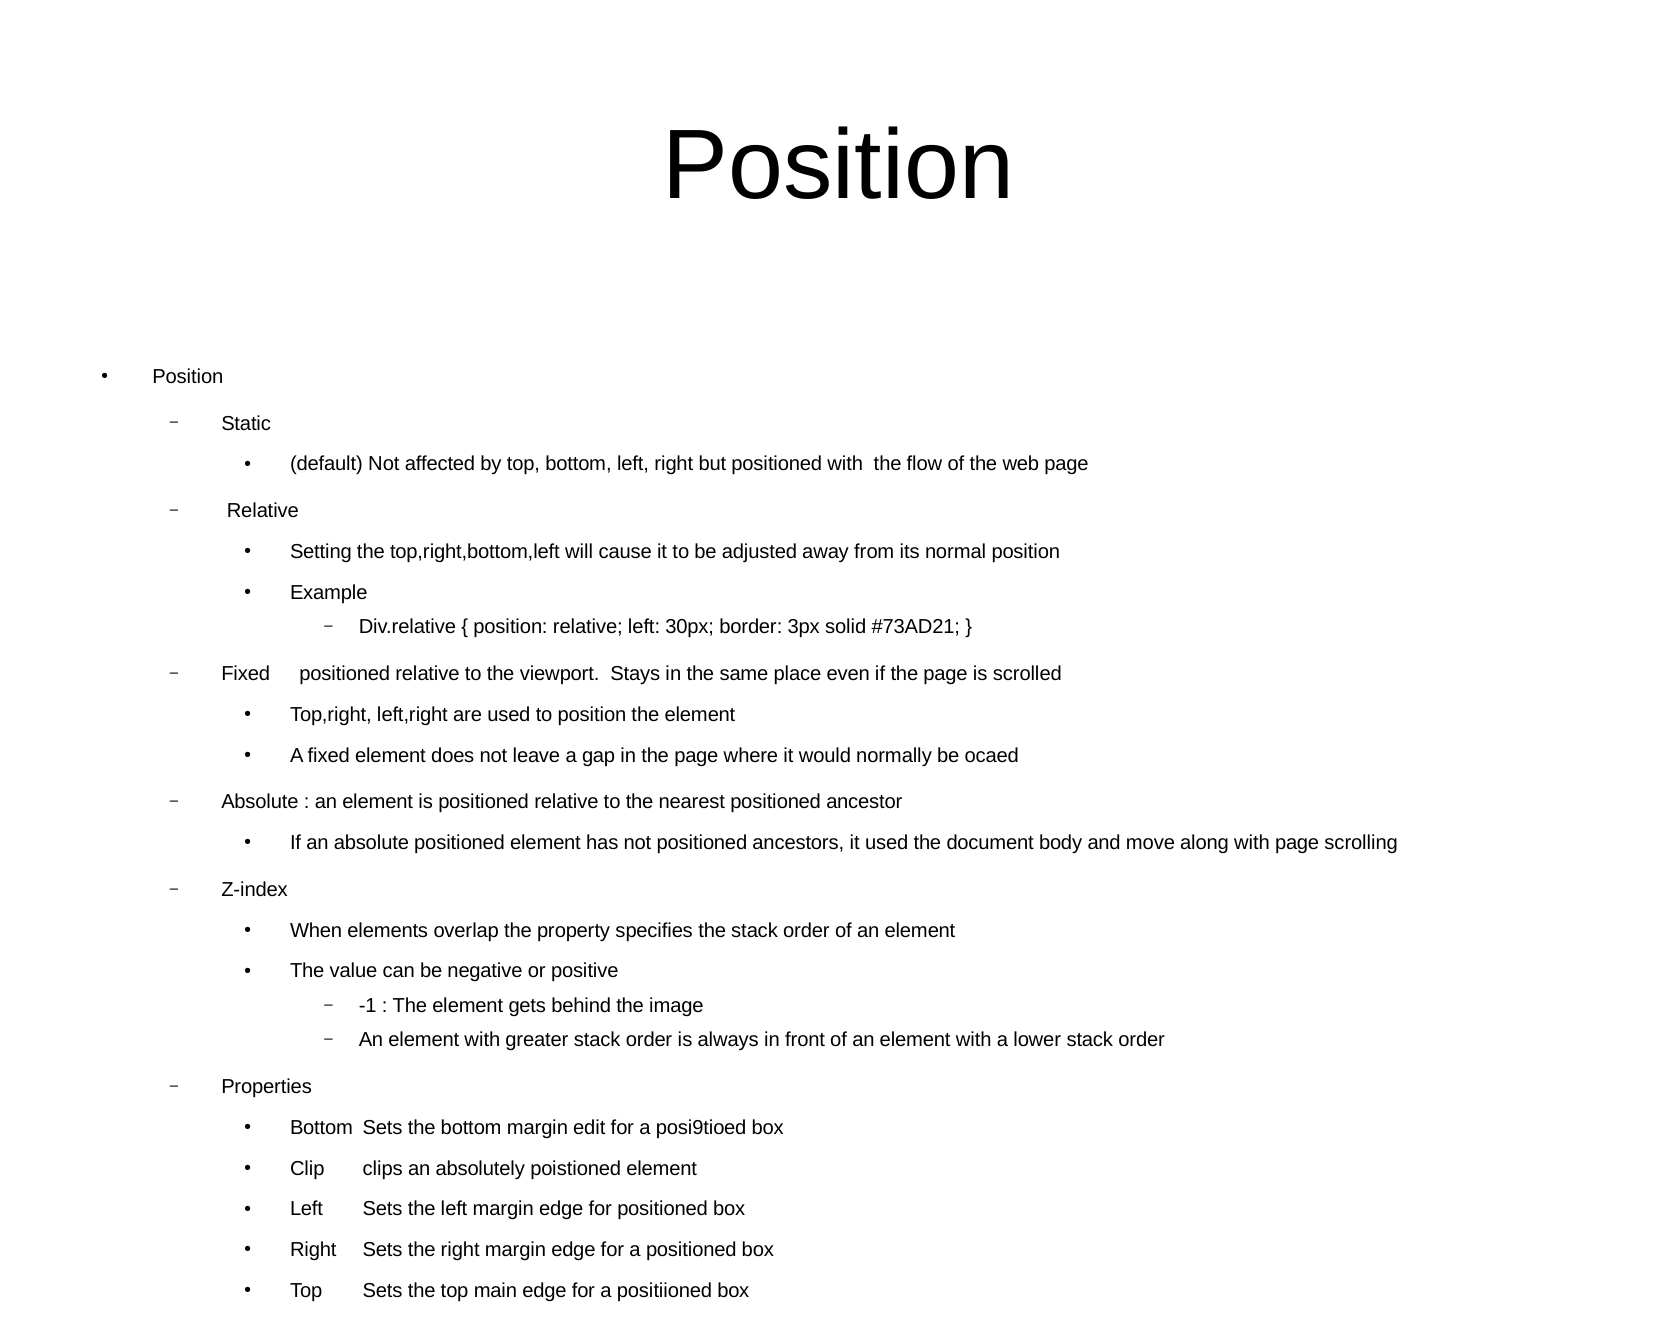

# Position
Position
Static
(default) Not affected by top, bottom, left, right but positioned with the flow of the web page
 Relative
Setting the top,right,bottom,left will cause it to be adjusted away from its normal position
Example
Div.relative { position: relative; left: 30px; border: 3px solid #73AD21; }
Fixed	 positioned relative to the viewport. Stays in the same place even if the page is scrolled
Top,right, left,right are used to position the element
A fixed element does not leave a gap in the page where it would normally be ocaed
Absolute : an element is positioned relative to the nearest positioned ancestor
If an absolute positioned element has not positioned ancestors, it used the document body and move along with page scrolling
Z-index
When elements overlap the property specifies the stack order of an element
The value can be negative or positive
-1 : The element gets behind the image
An element with greater stack order is always in front of an element with a lower stack order
Properties
Bottom			Sets the bottom margin edit for a posi9tioed box
Clip 			clips an absolutely poistioned element
Left			Sets the left margin edge for positioned box
Right			Sets the right margin edge for a positioned box
Top 			Sets the top main edge for a positiioned box